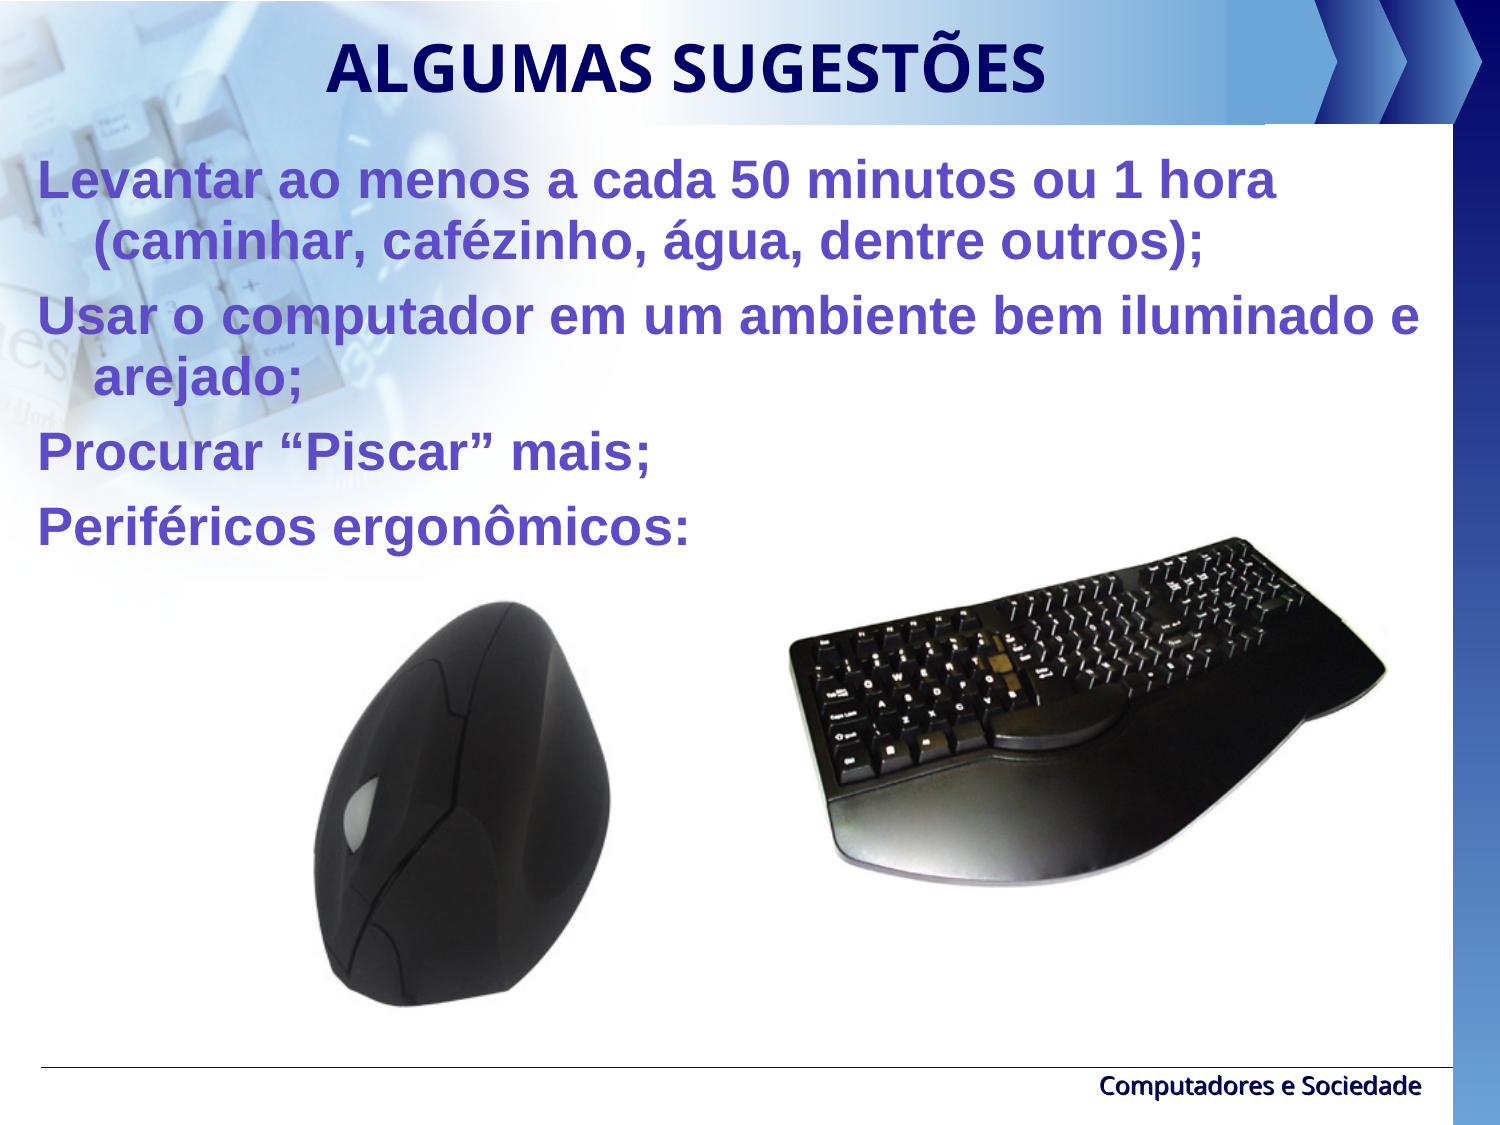

# ALGUMAS SUGESTÕES
Levantar ao menos a cada 50 minutos ou 1 hora (caminhar, cafézinho, água, dentre outros);
Usar o computador em um ambiente bem iluminado e arejado;
Procurar “Piscar” mais;
Periféricos ergonômicos: